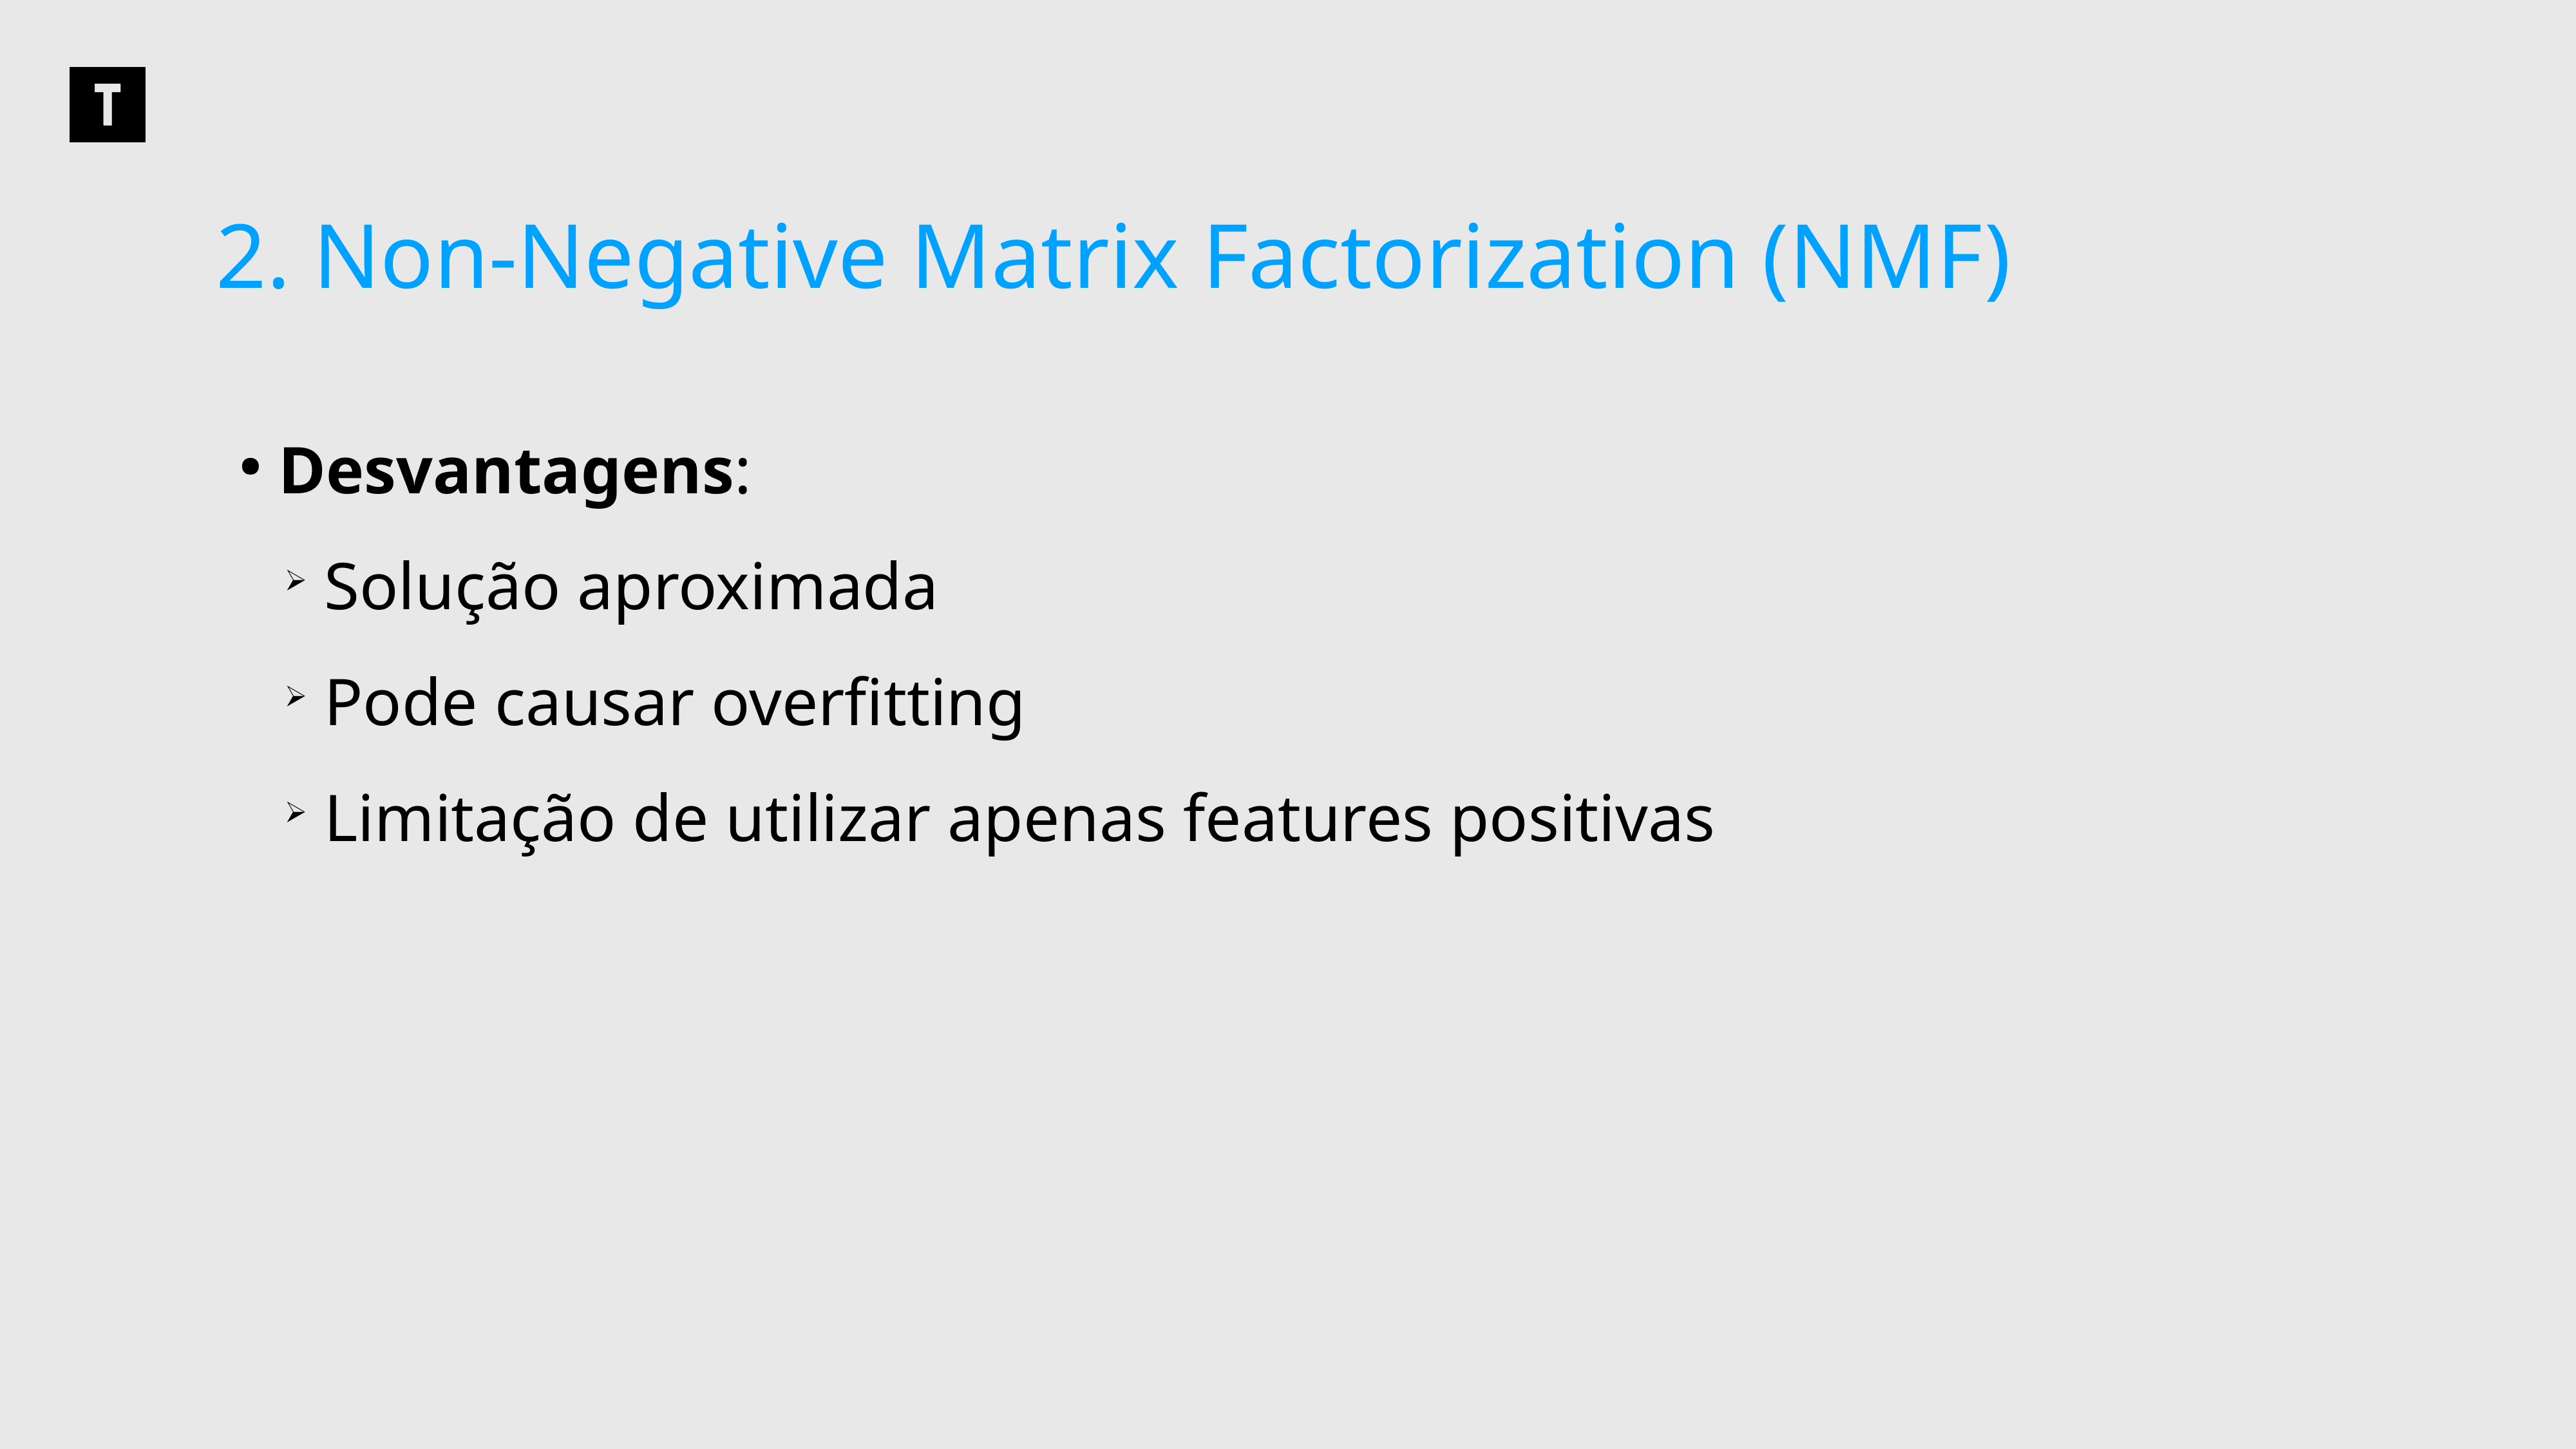

2. Non-Negative Matrix Factorization (NMF)
 Desvantagens:
 Solução aproximada
 Pode causar overfitting
 Limitação de utilizar apenas features positivas